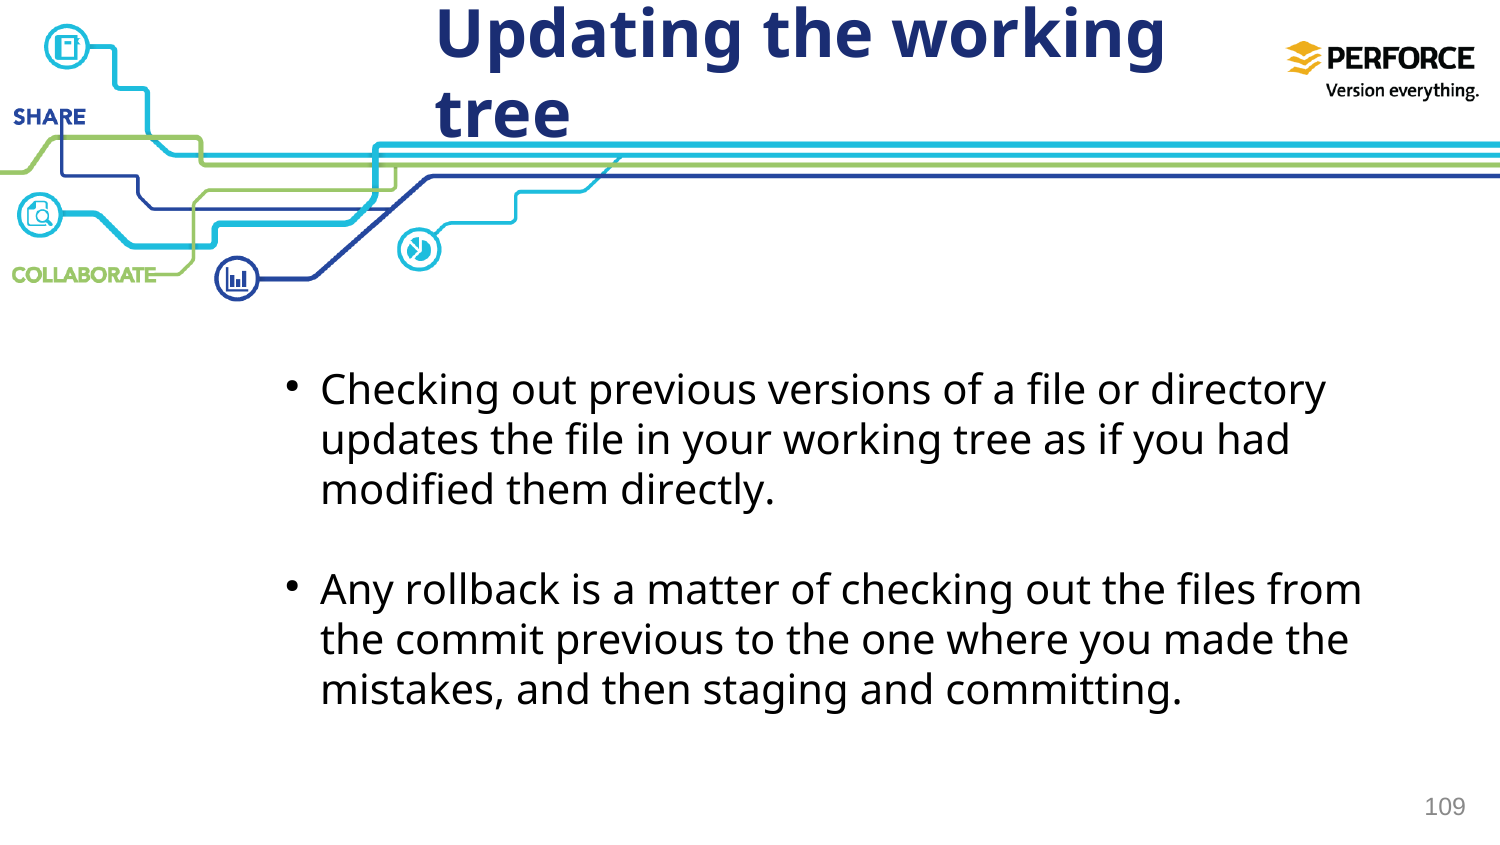

# Updating the working tree
Checking out previous versions of a file or directory updates the file in your working tree as if you had modified them directly.
Any rollback is a matter of checking out the files from the commit previous to the one where you made the mistakes, and then staging and committing.